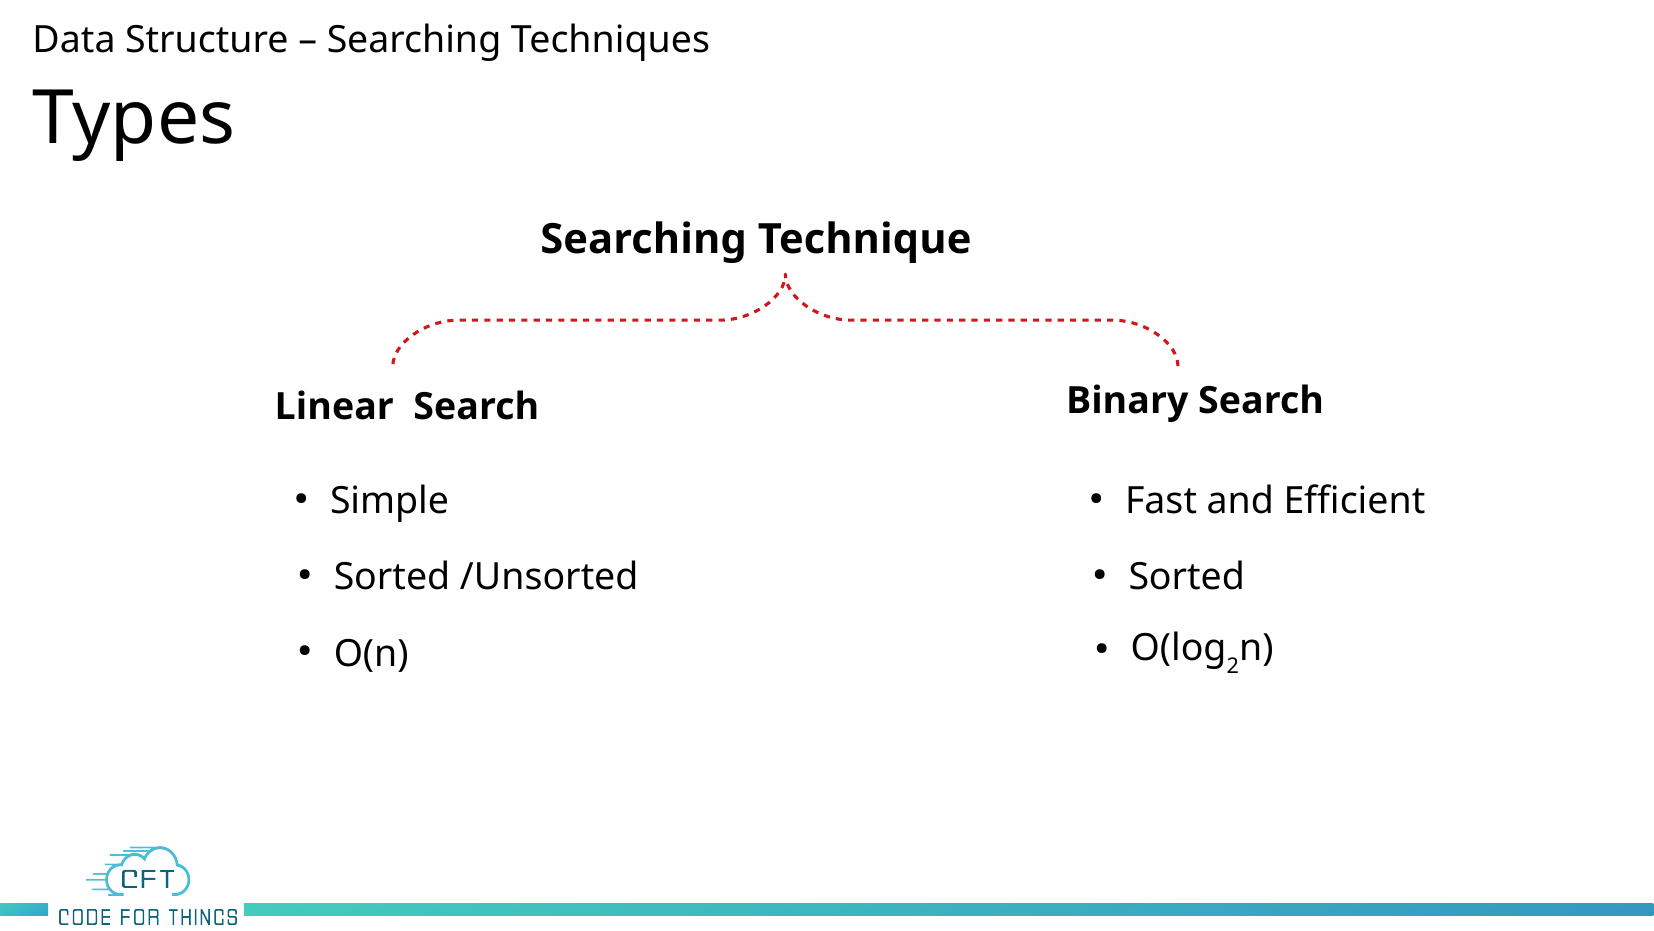

# Data Structure – Searching Techniques Types
Searching Technique
Binary Search
Linear Search
Simple
Fast and Efficient
Sorted /Unsorted
Sorted
O(log2n)
O(n)